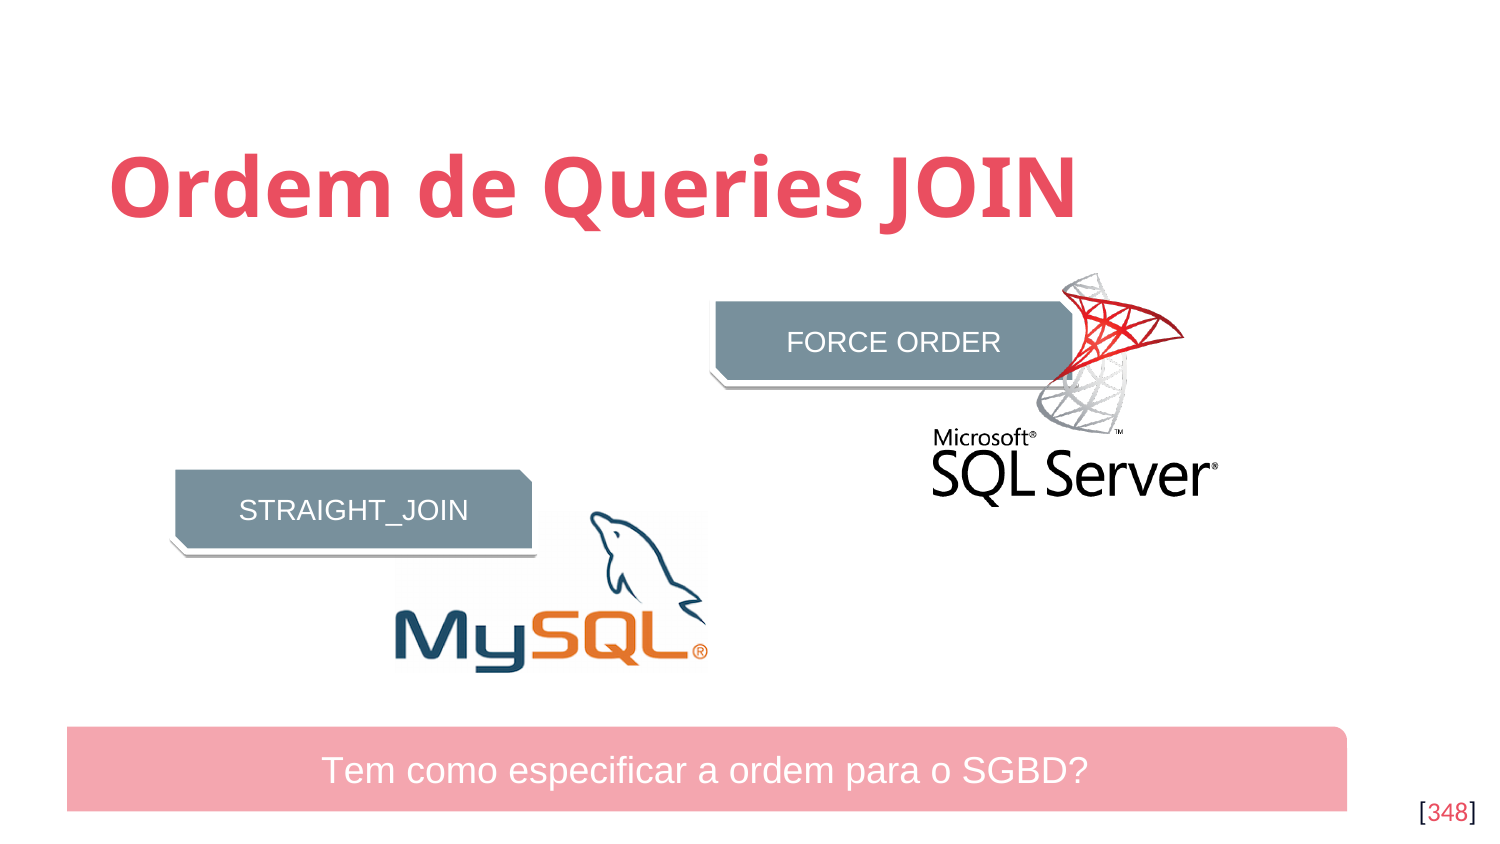

Ordem de Queries JOIN
FORCE ORDER
STRAIGHT_JOIN
Tem como especificar a ordem para o SGBD?